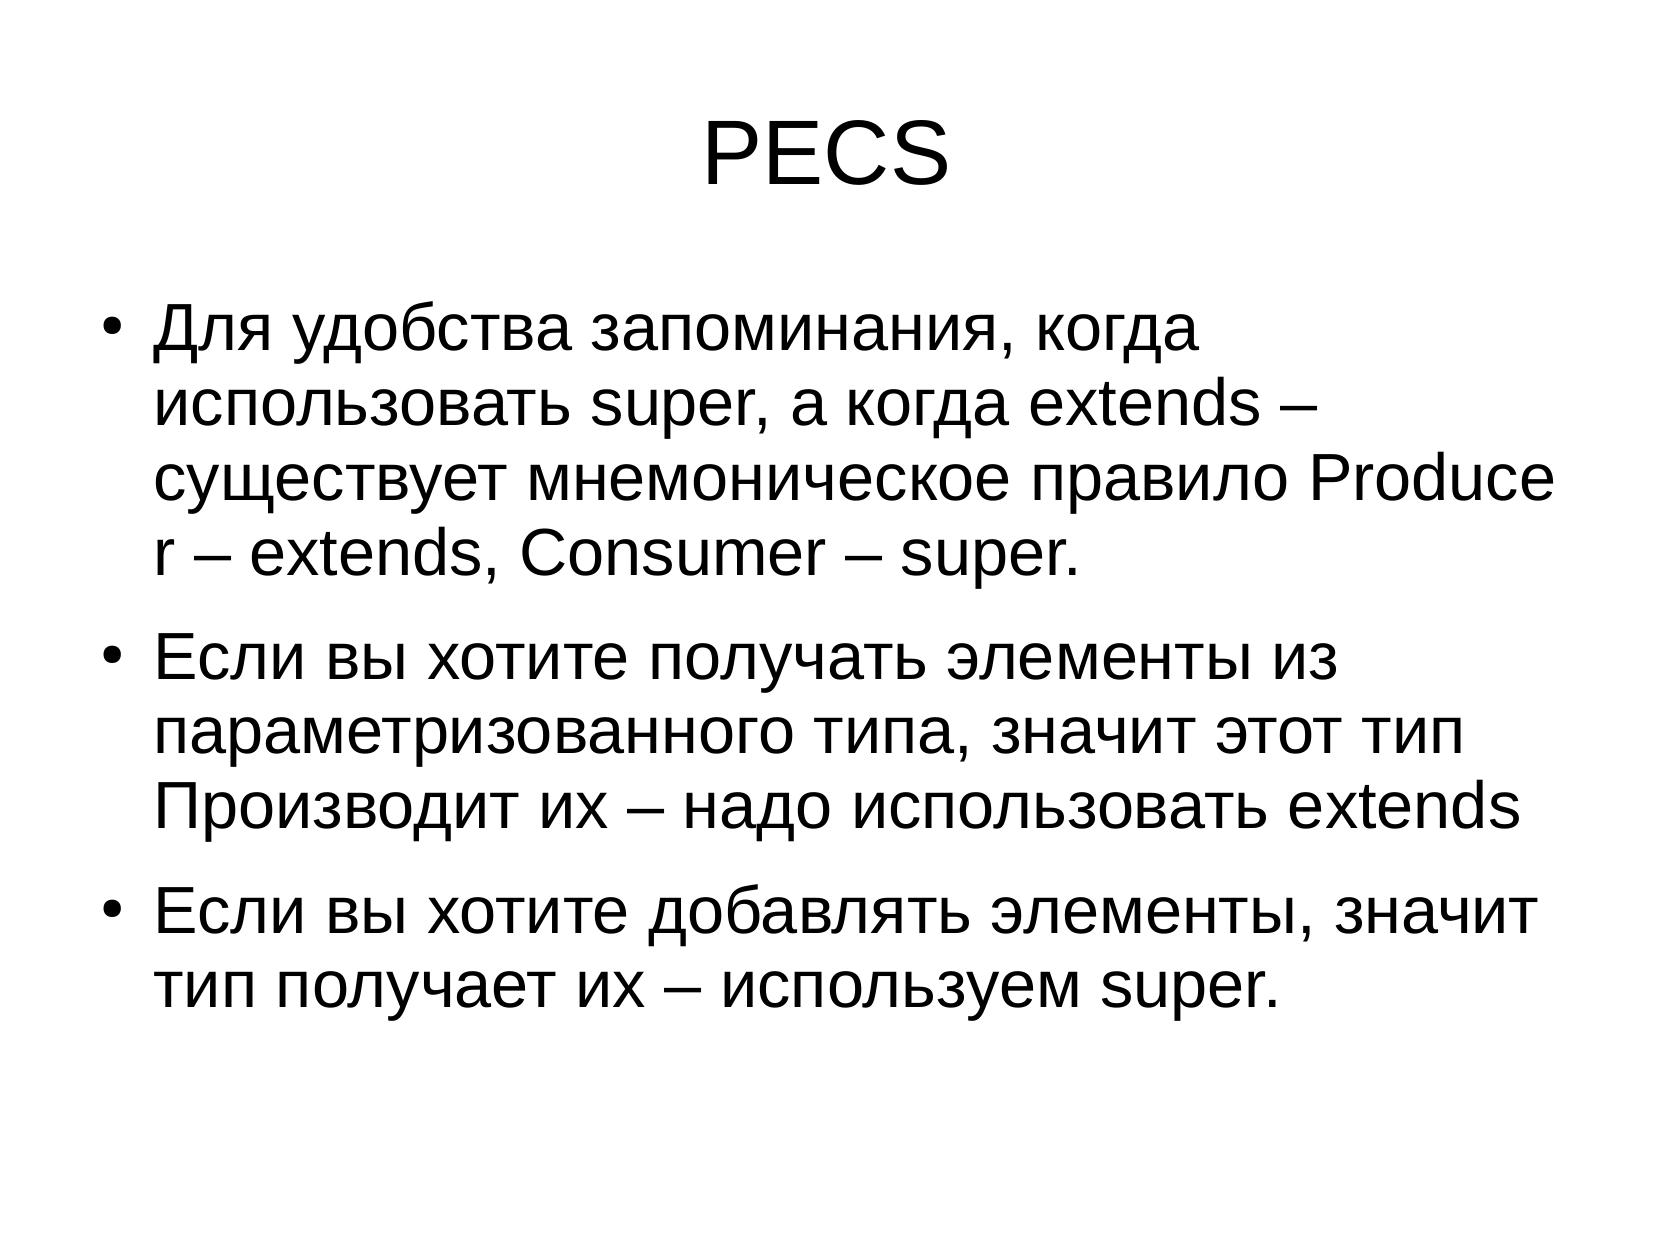

# PECS
Для удобства запоминания, когда использовать super, а когда extends – существует мнемоническое правило Produce r – extends, Consumer – super.
Если вы хотите получать элементы из параметризованного типа, значит этот тип Производит их – надо использовать extends
Если вы хотите добавлять элементы, значит тип получает их – используем super.